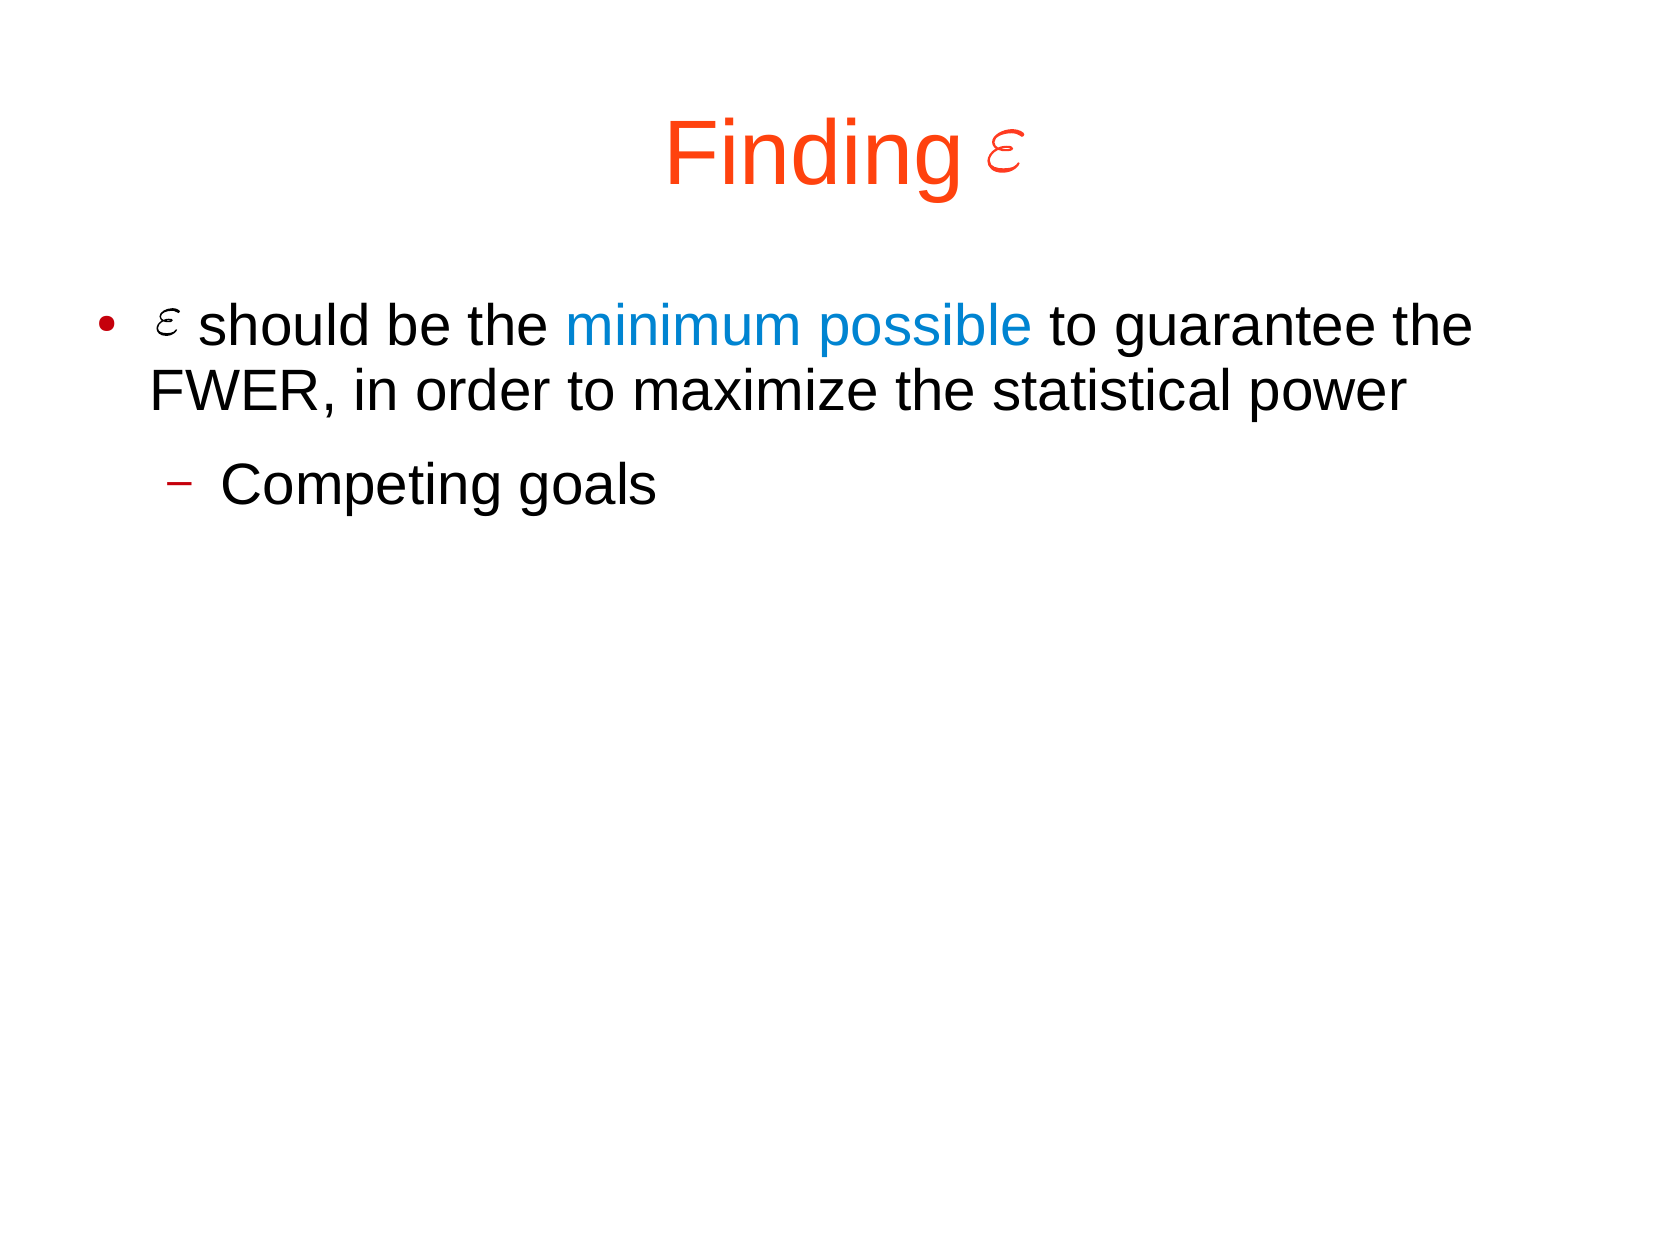

# Finding
 should be the minimum possible to guarantee the FWER, in order to maximize the statistical power
Competing goals